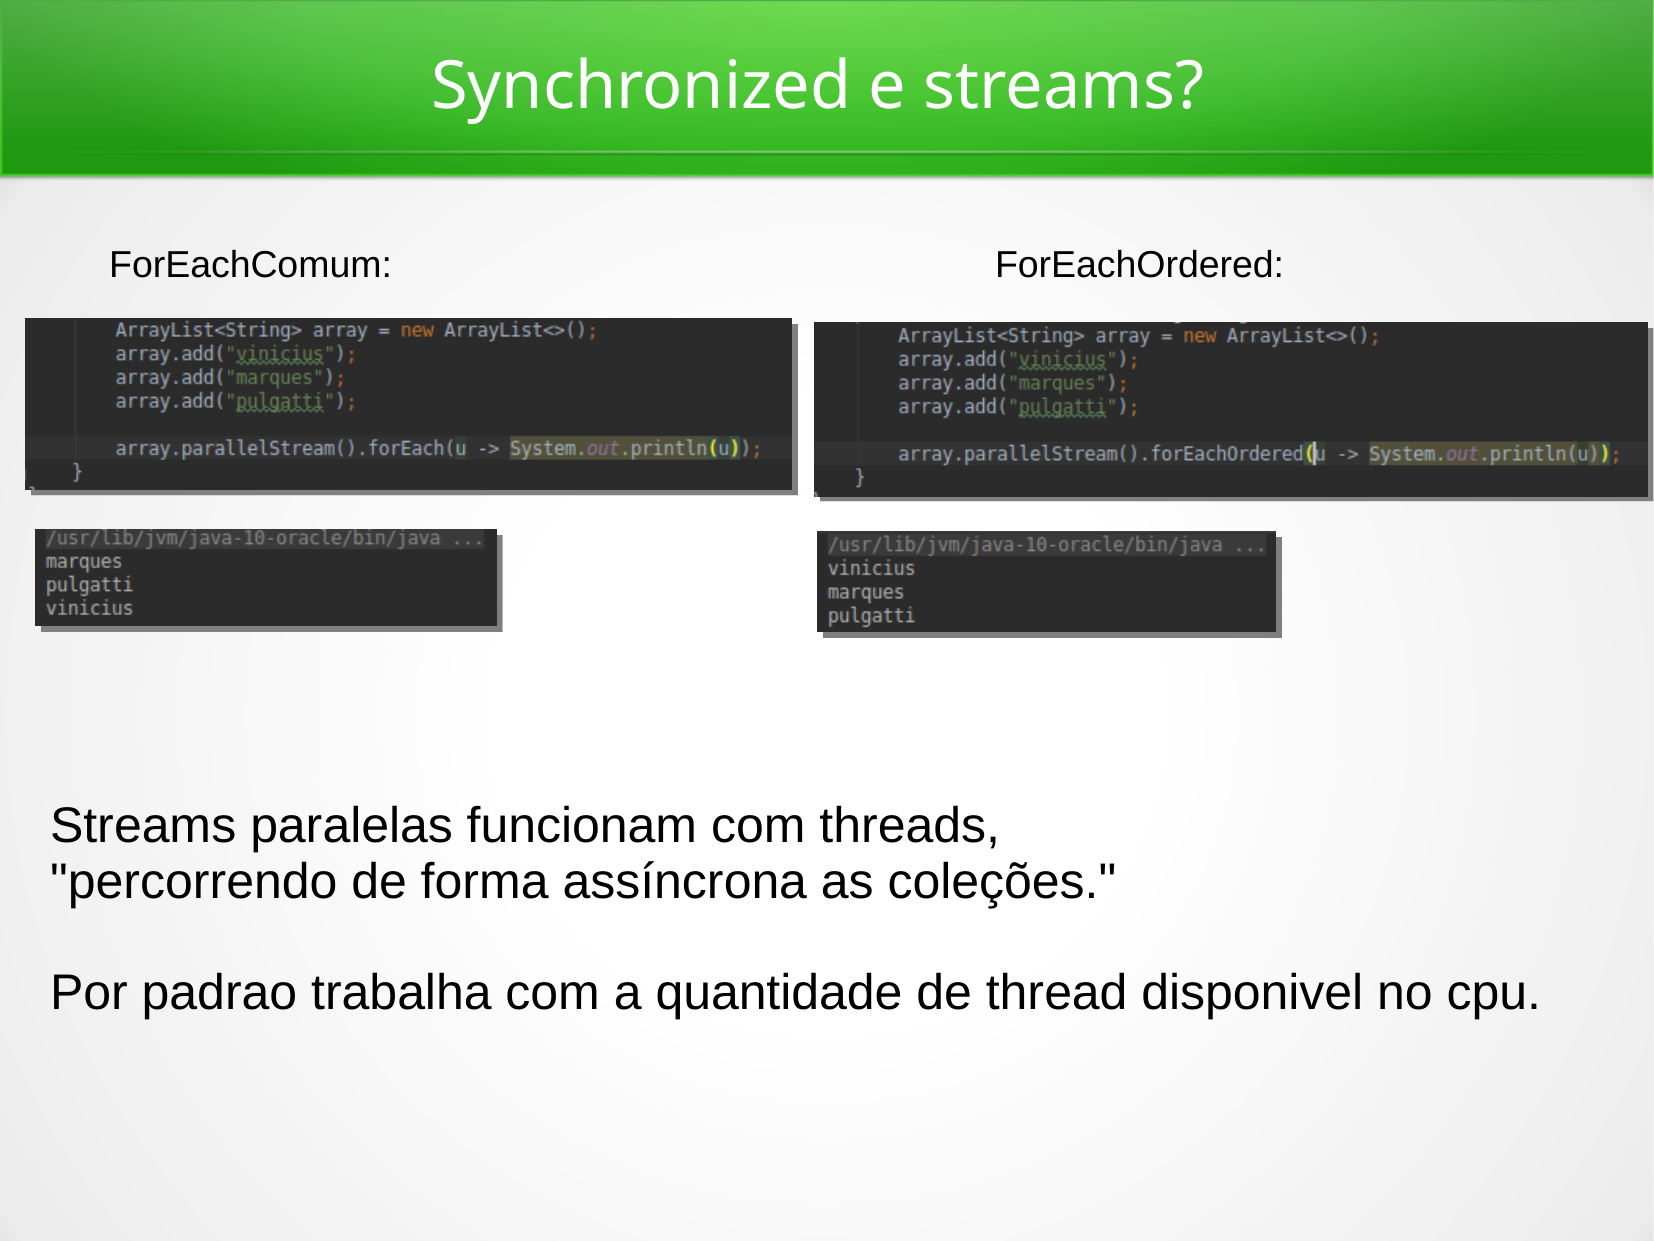

# Synchronized e streams?
ForEachComum:
ForEachOrdered:
Streams paralelas funcionam com threads,
"percorrendo de forma assíncrona as coleções."
Por padrao trabalha com a quantidade de thread disponivel no cpu.